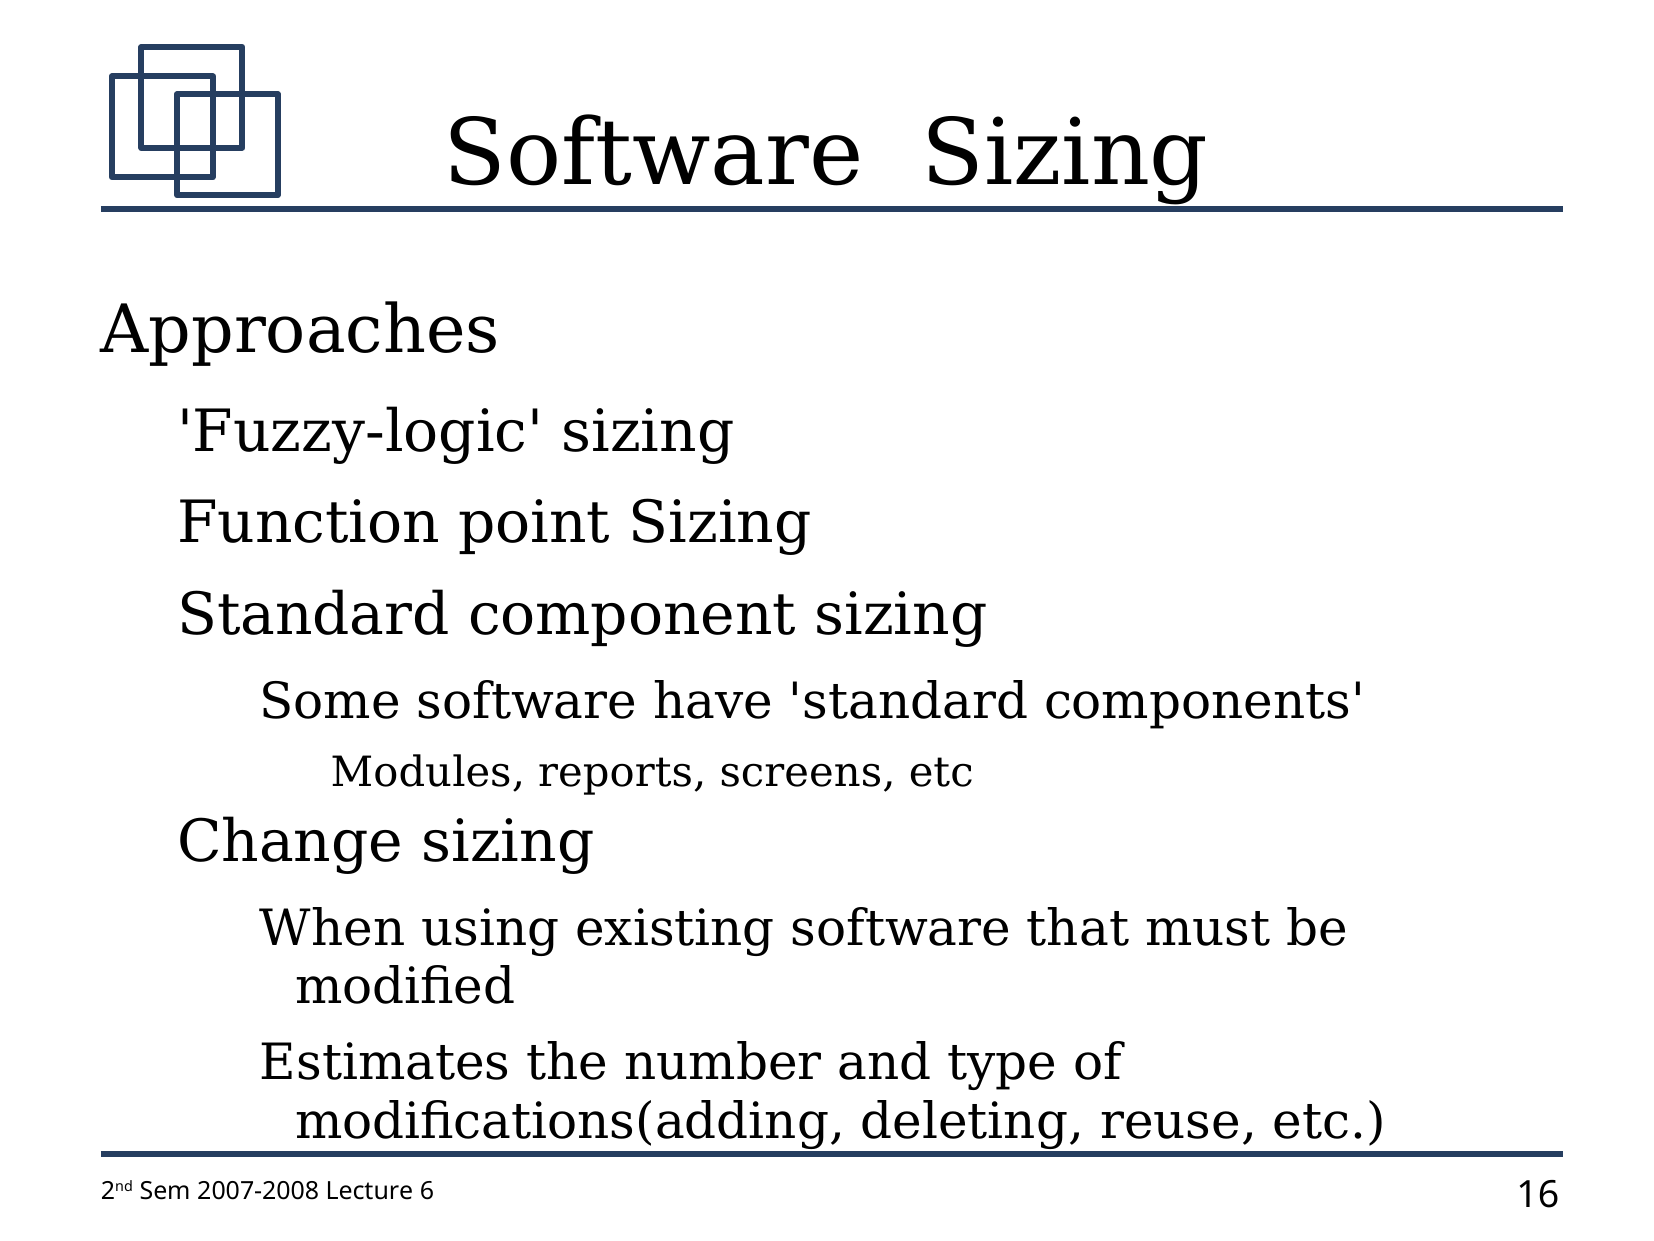

# Software Sizing
Approaches
'Fuzzy-logic' sizing
Function point Sizing
Standard component sizing
Some software have 'standard components'
Modules, reports, screens, etc
Change sizing
When using existing software that must be modified
Estimates the number and type of modifications(adding, deleting, reuse, etc.)